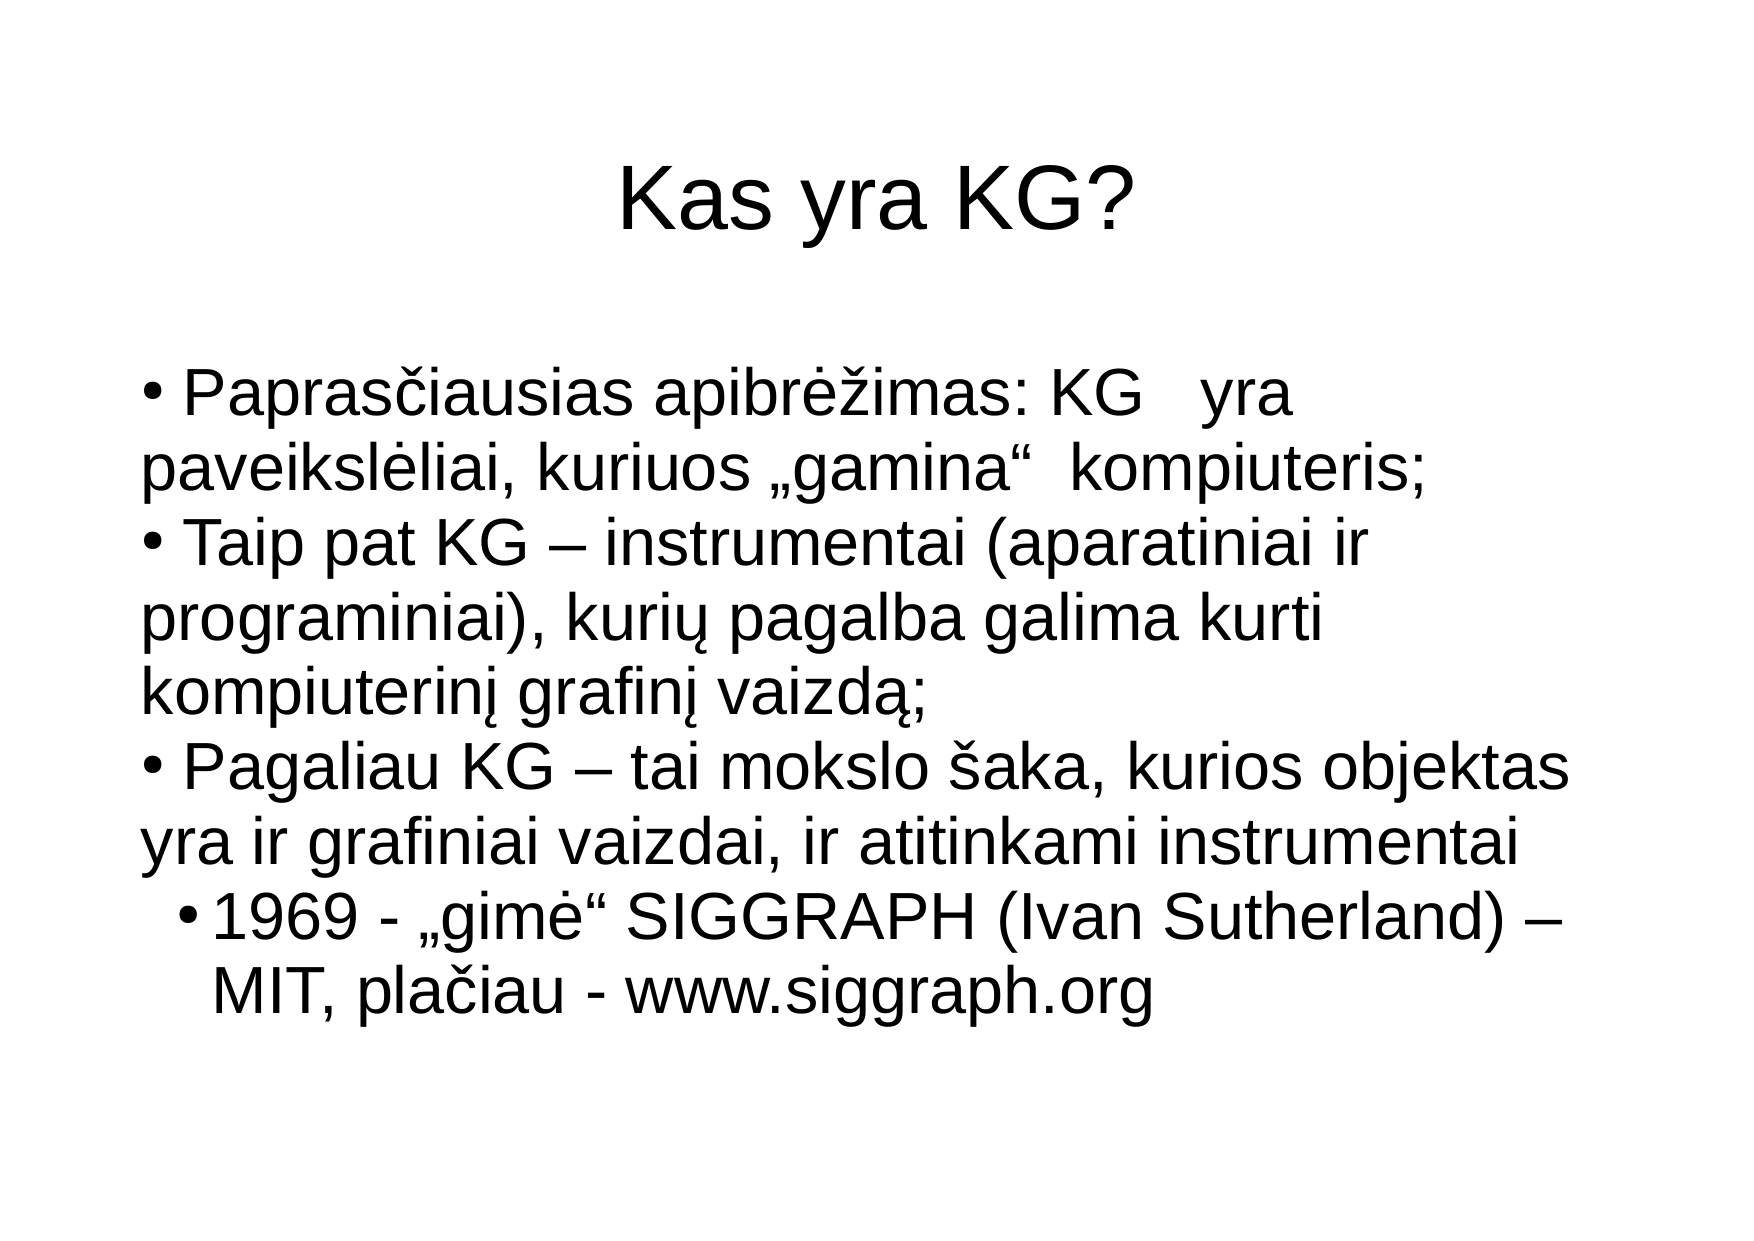

Kas yra KG?
# Paprasčiausias apibrėžimas: KG yra paveikslėliai, kuriuos „gamina“ kompiuteris;
 Taip pat KG – instrumentai (aparatiniai ir programiniai), kurių pagalba galima kurti kompiuterinį grafinį vaizdą;
 Pagaliau KG – tai mokslo šaka, kurios objektas yra ir grafiniai vaizdai, ir atitinkami instrumentai
1969 - „gimė“ SIGGRAPH (Ivan Sutherland) – MIT, plačiau - www.siggraph.org